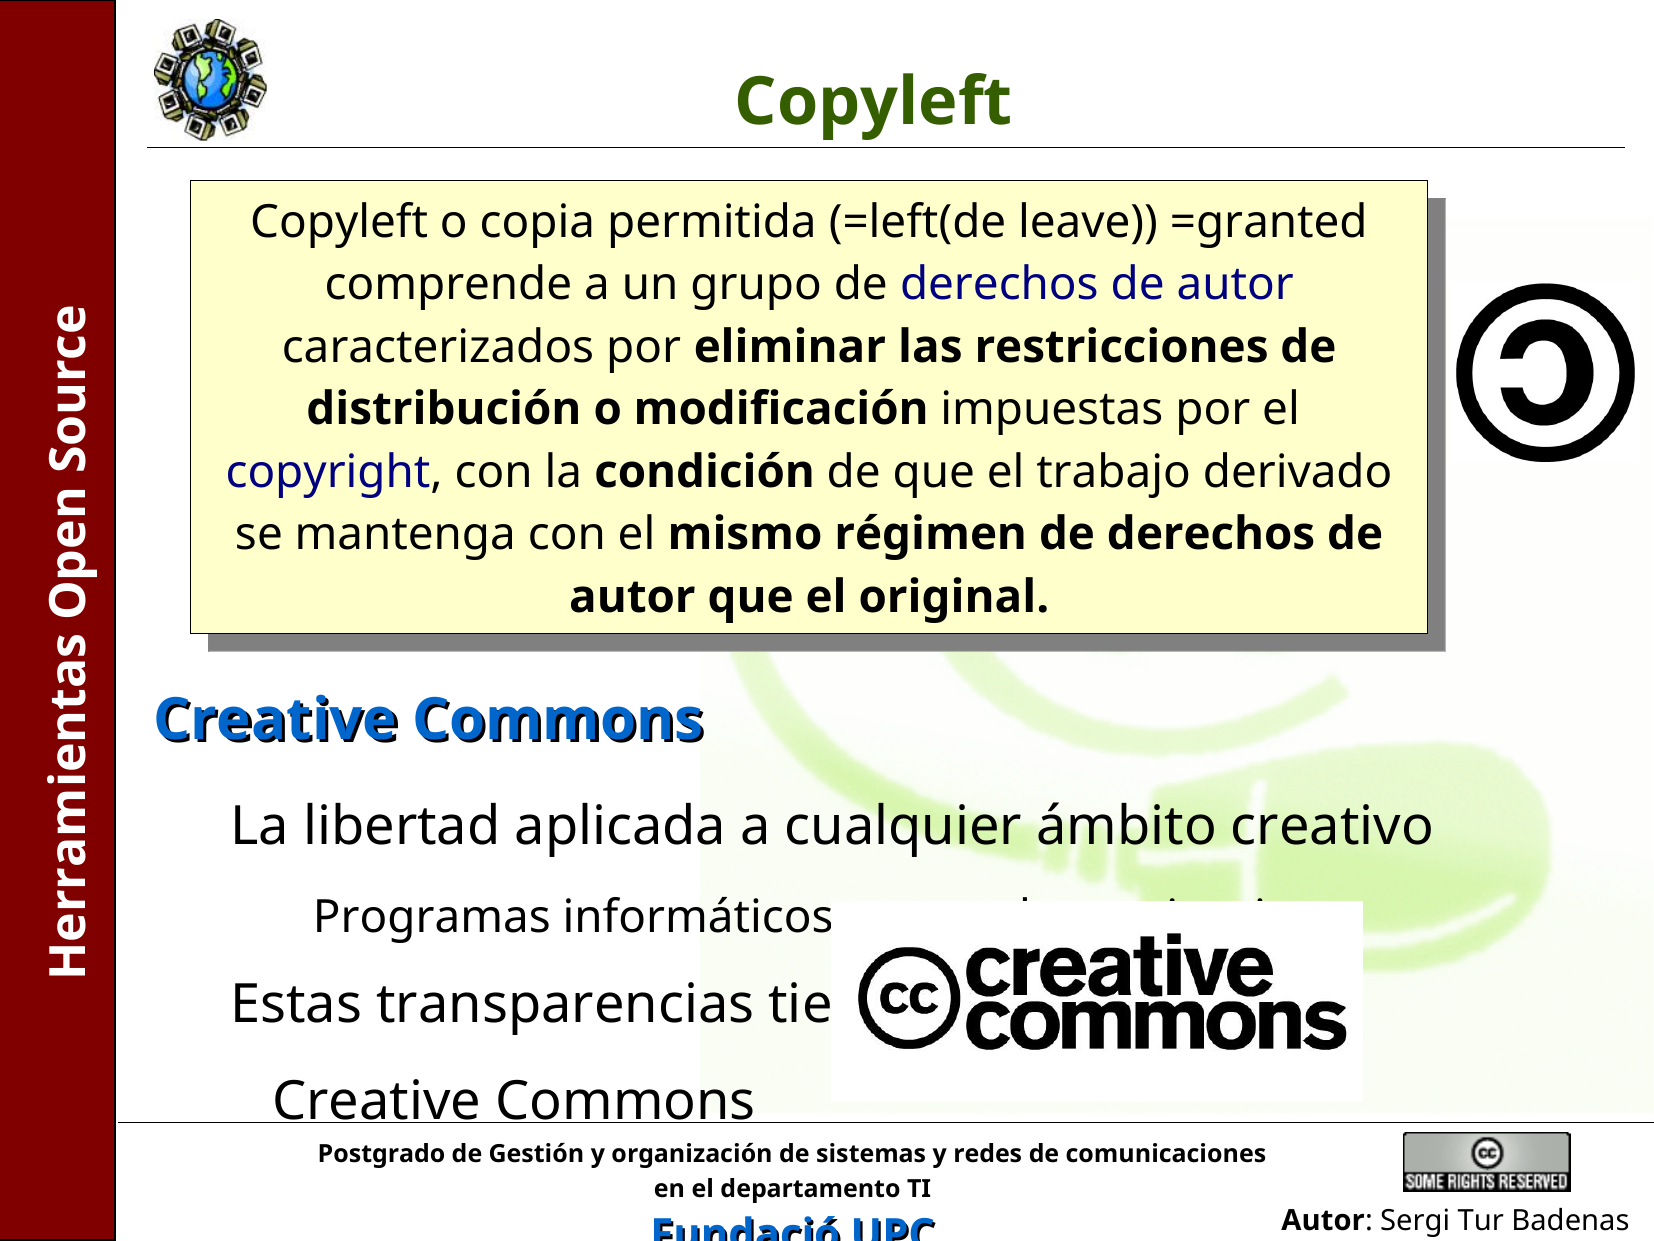

# Copyleft
Copyleft o copia permitida (=left(de leave)) =granted comprende a un grupo de derechos de autor caracterizados por eliminar las restricciones de distribución o modificación impuestas por el copyright, con la condición de que el trabajo derivado se mantenga con el mismo régimen de derechos de autor que el original.
Creative Commons
La libertad aplicada a cualquier ámbito creativo
Programas informáticos, arte, cultura, ciencia...
Estas transparencias tienen copyleft
 Creative Commons